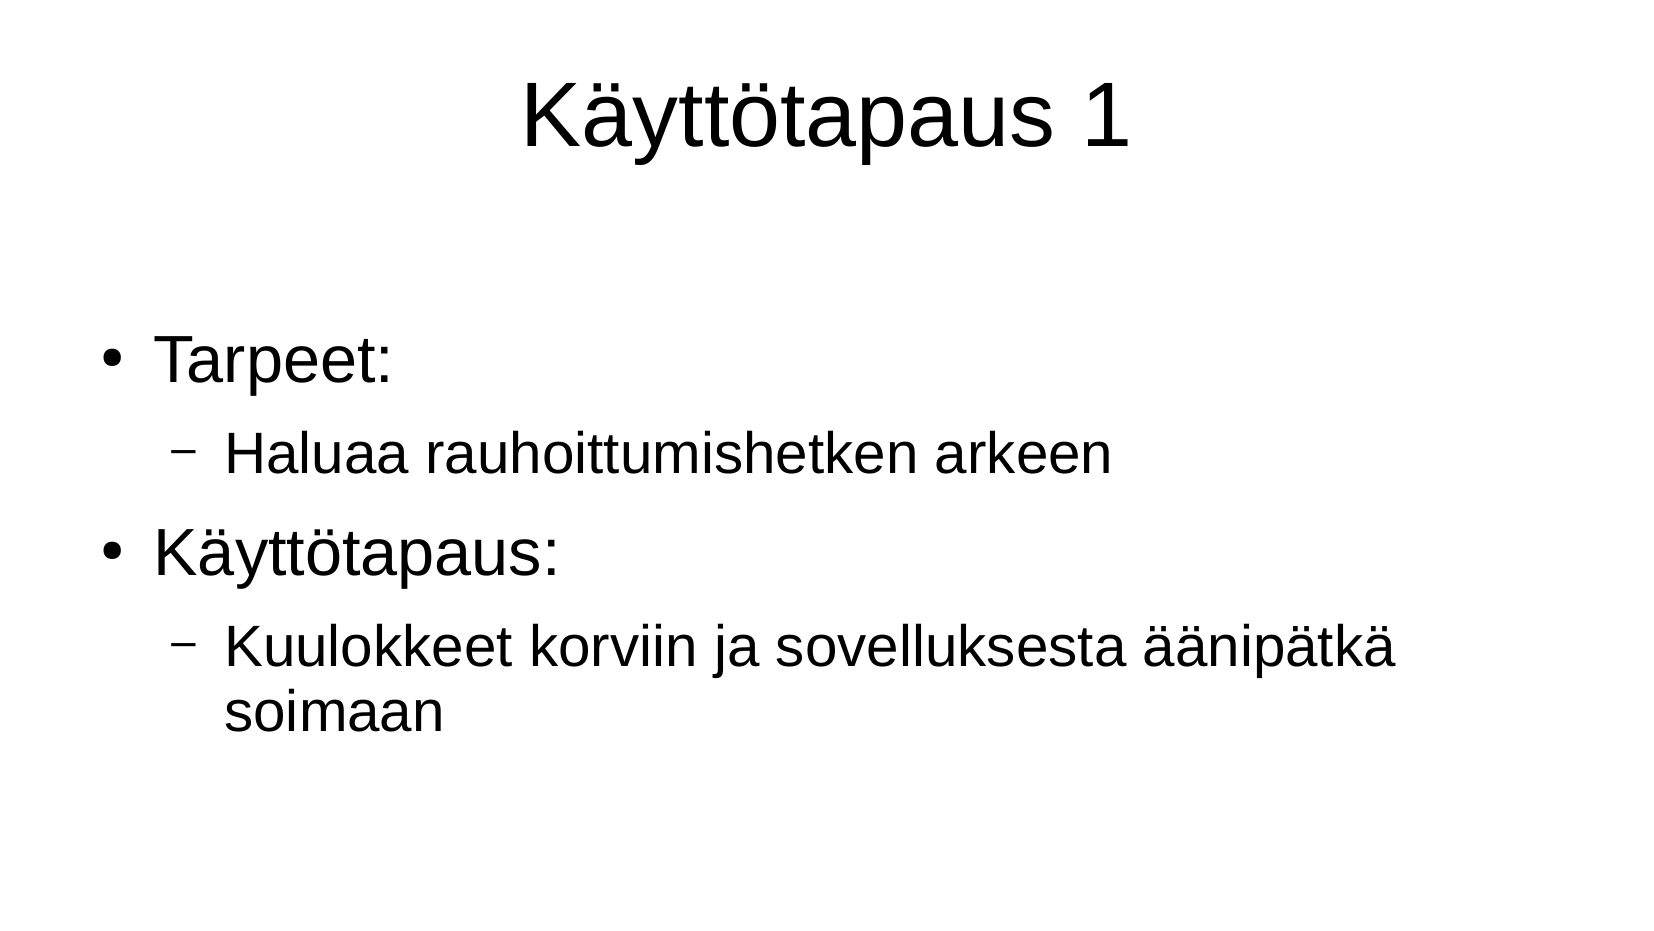

# Käyttötapaus 1
Tarpeet:
Haluaa rauhoittumishetken arkeen
Käyttötapaus:
Kuulokkeet korviin ja sovelluksesta äänipätkä soimaan